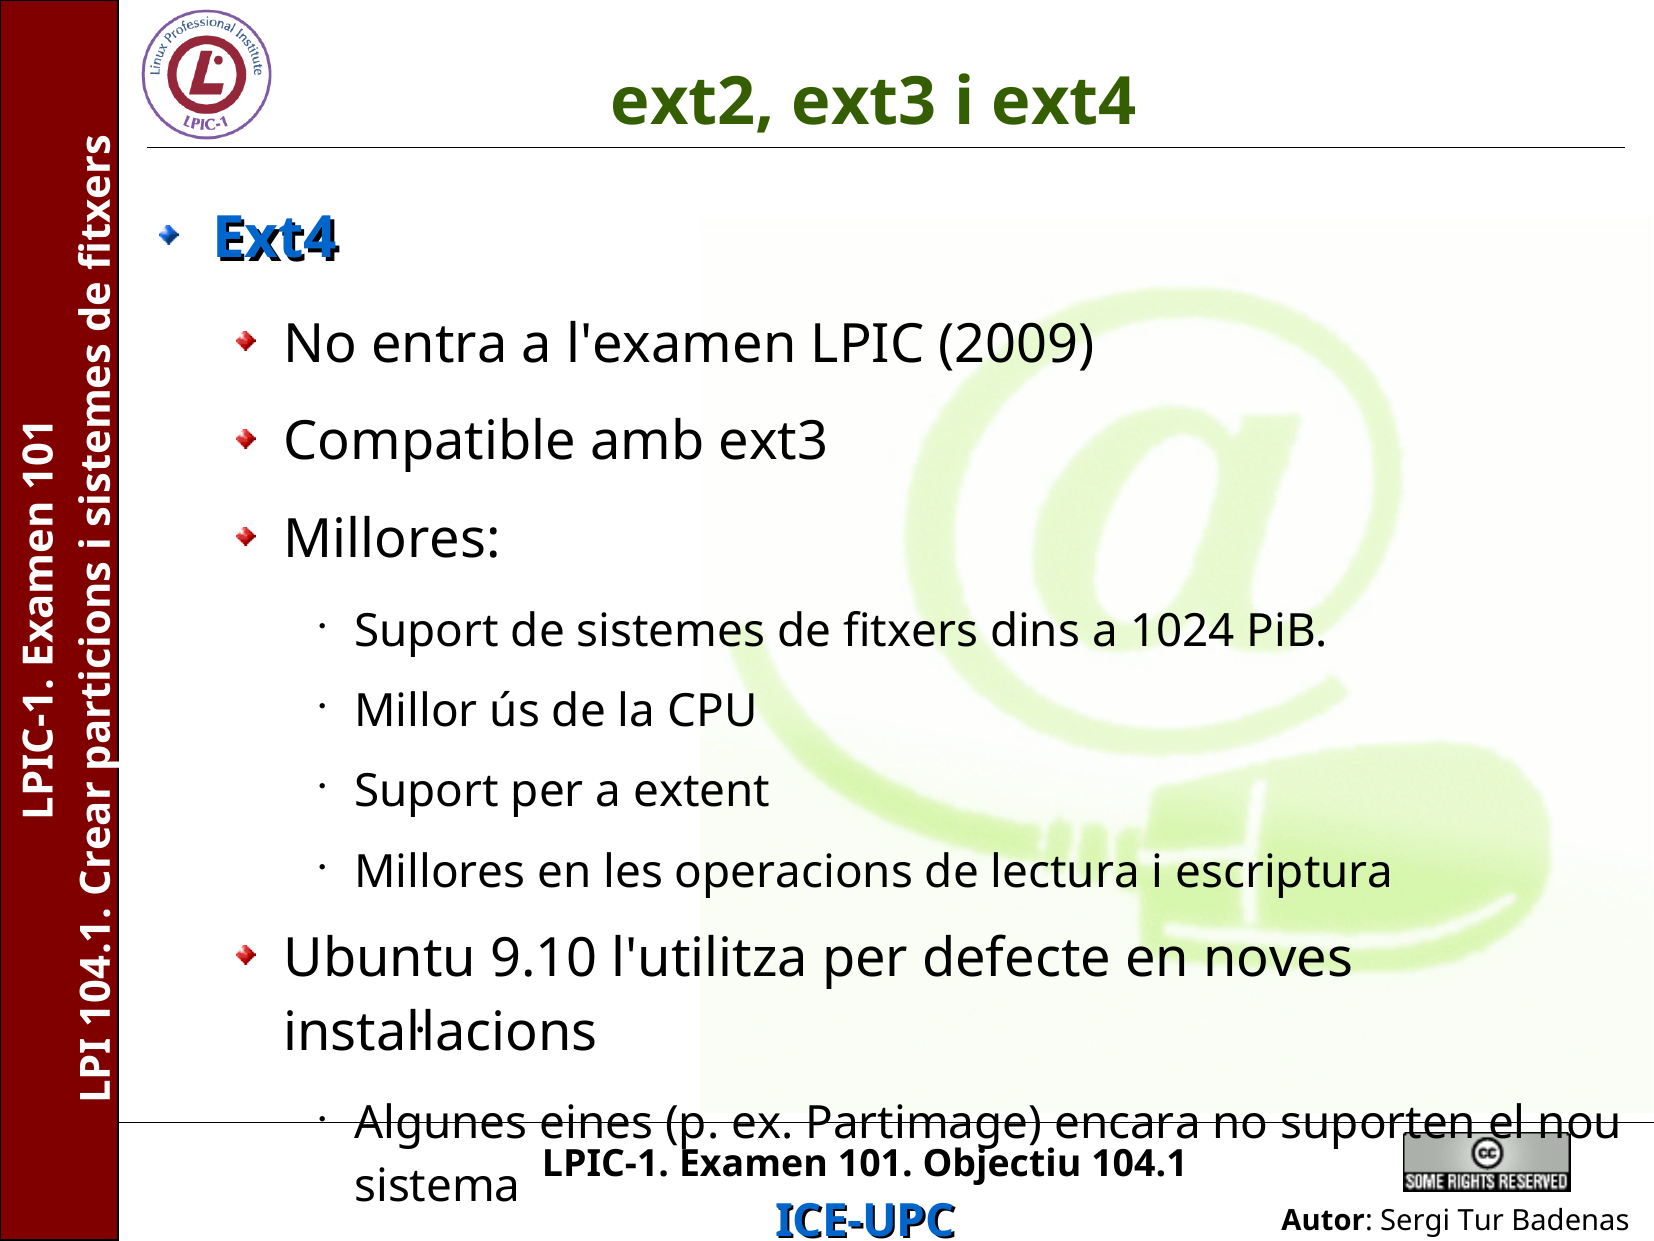

# ext2, ext3 i ext4
Ext4
No entra a l'examen LPIC (2009)
Compatible amb ext3
Millores:
Suport de sistemes de fitxers dins a 1024 PiB.
Millor ús de la CPU
Suport per a extent
Millores en les operacions de lectura i escriptura
Ubuntu 9.10 l'utilitza per defecte en noves instal·lacions
Algunes eines (p. ex. Partimage) encara no suporten el nou sistema